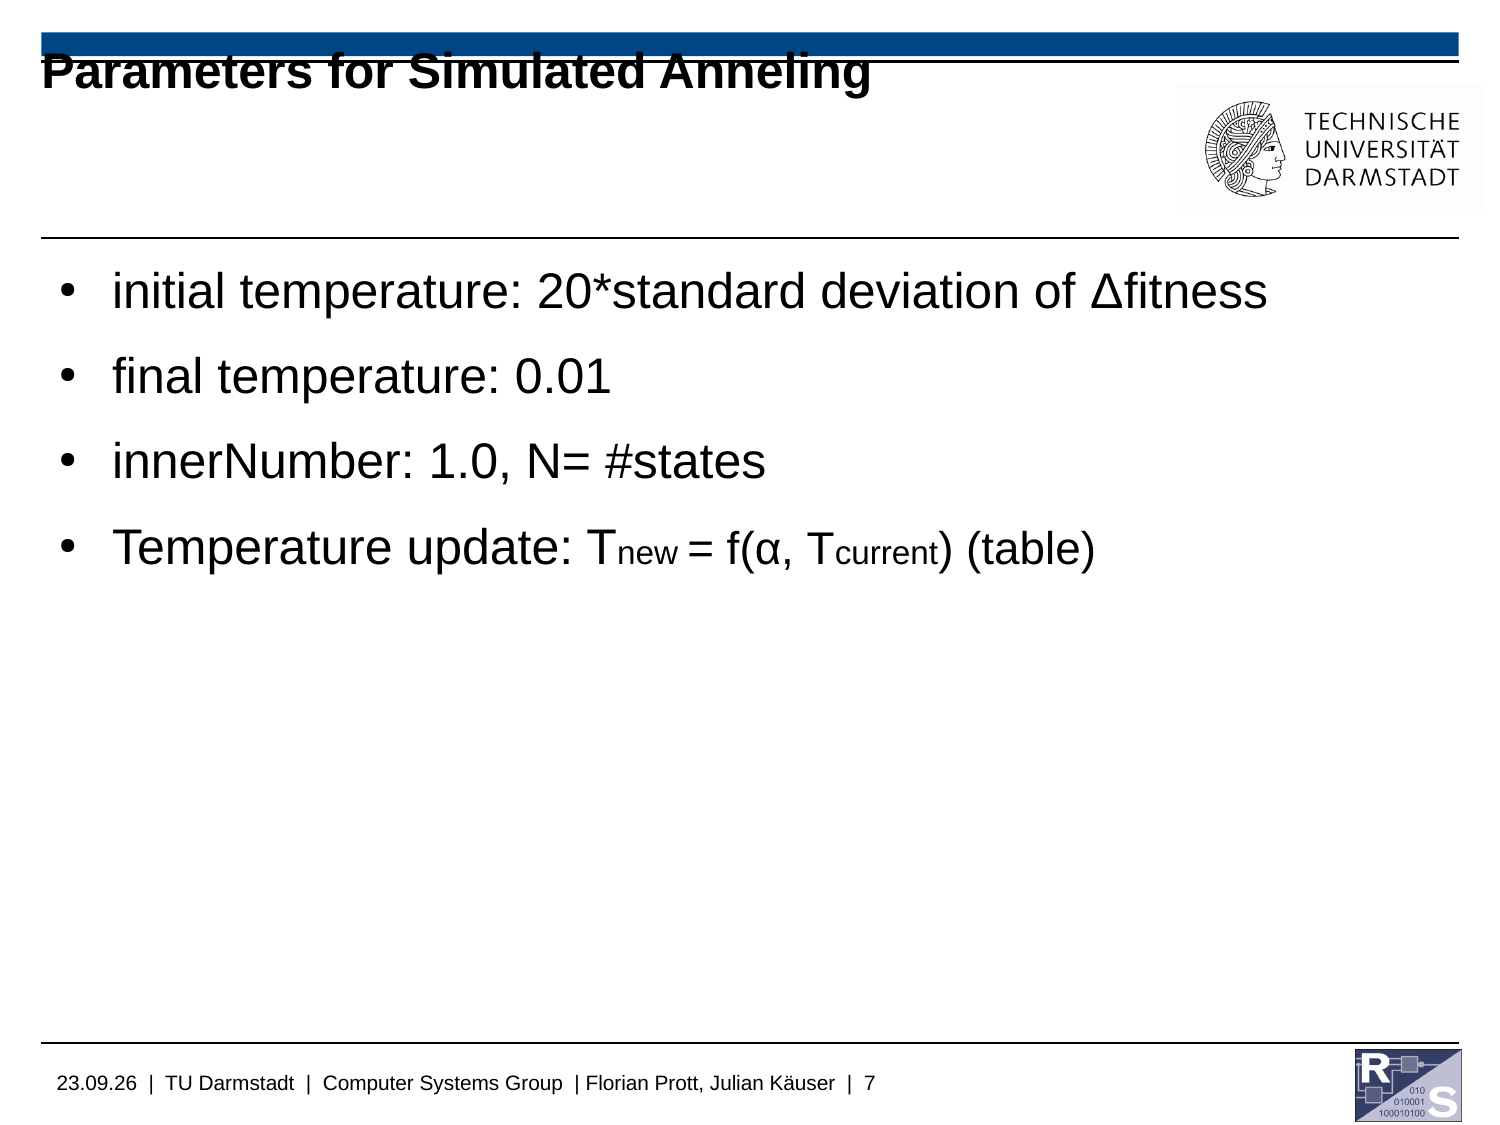

# Parameters for Simulated Anneling
initial temperature: 20*standard deviation of Δfitness
final temperature: 0.01
innerNumber: 1.0, N= #states
Temperature update: Tnew = f(α, Tcurrent) (table)